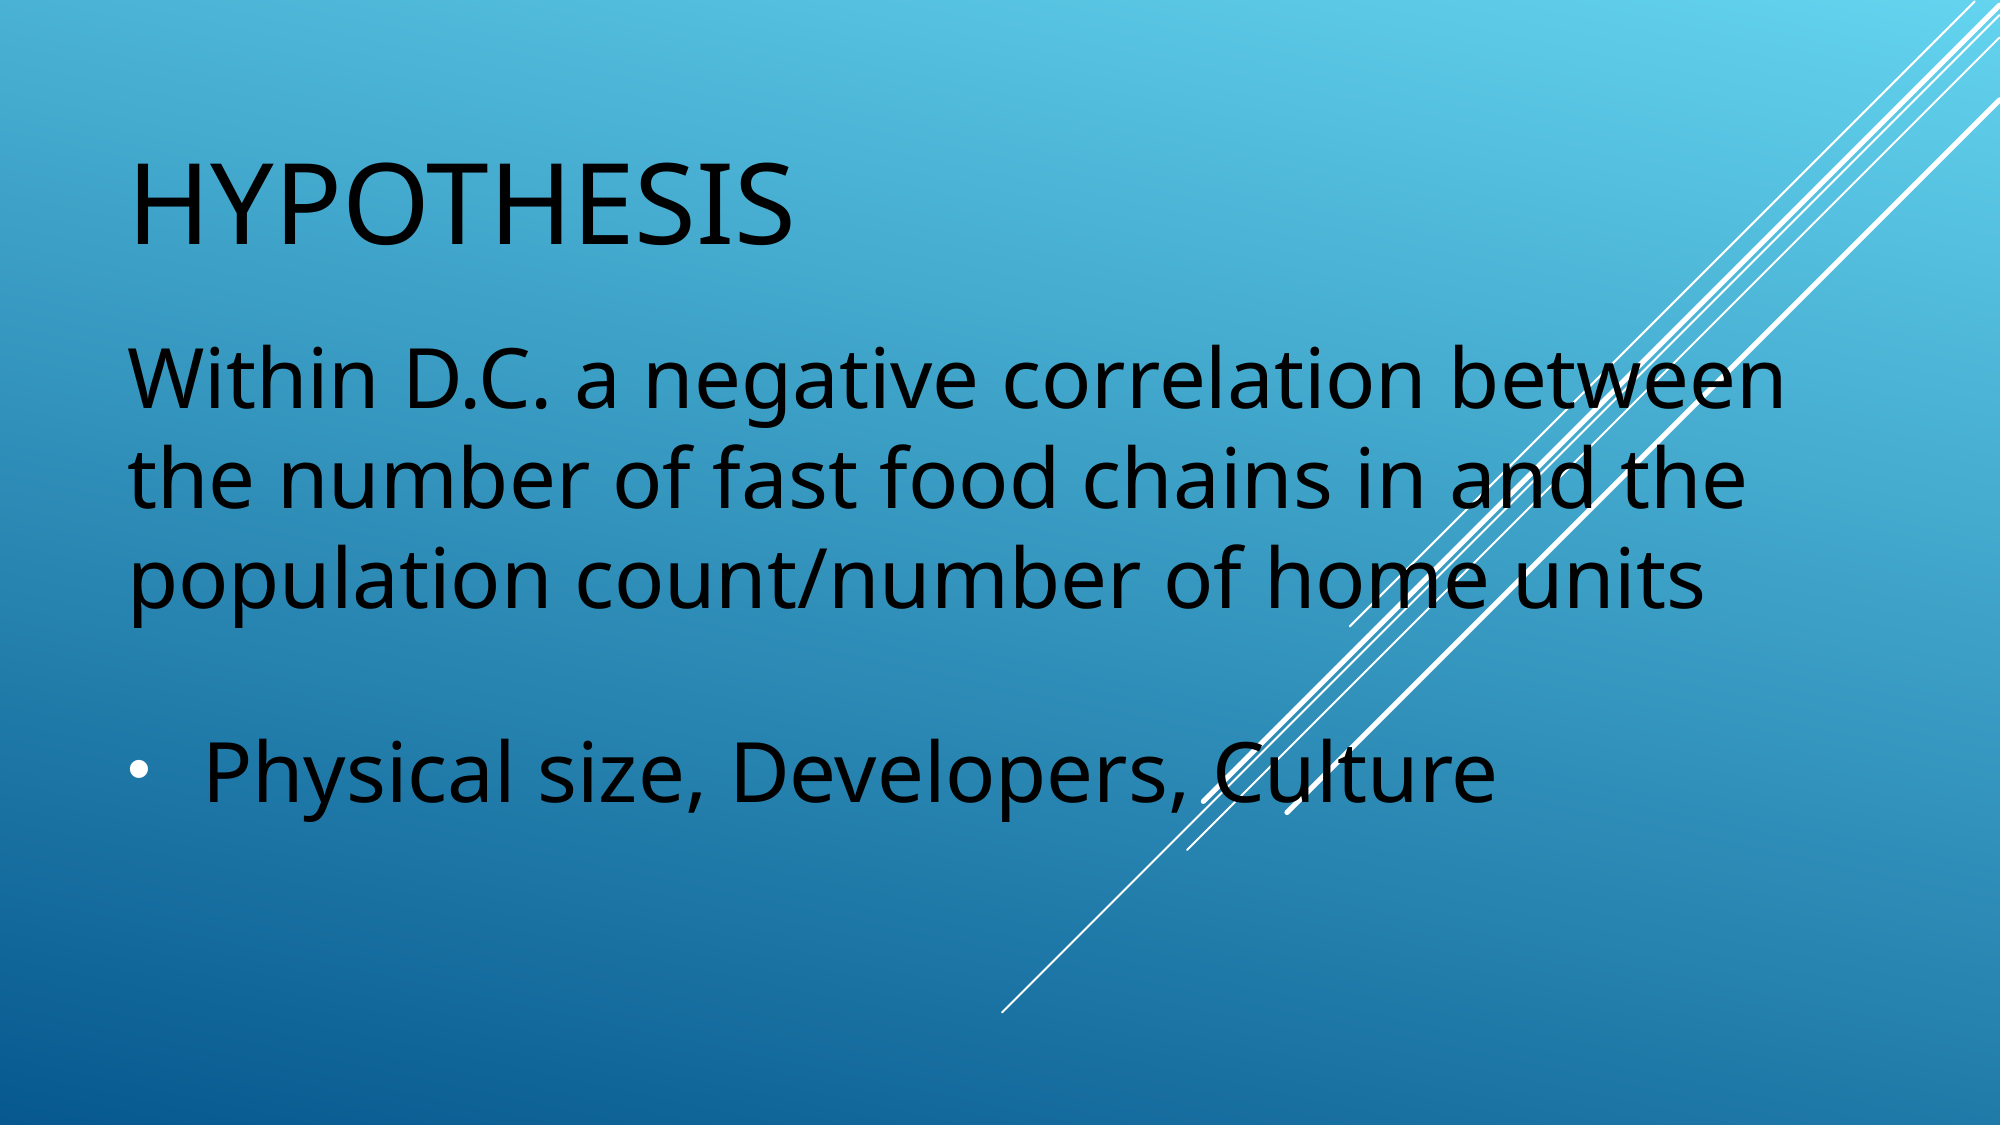

# Hypothesis
Within D.C. a negative correlation between the number of fast food chains in and the population count/number of home units
Physical size, Developers, Culture